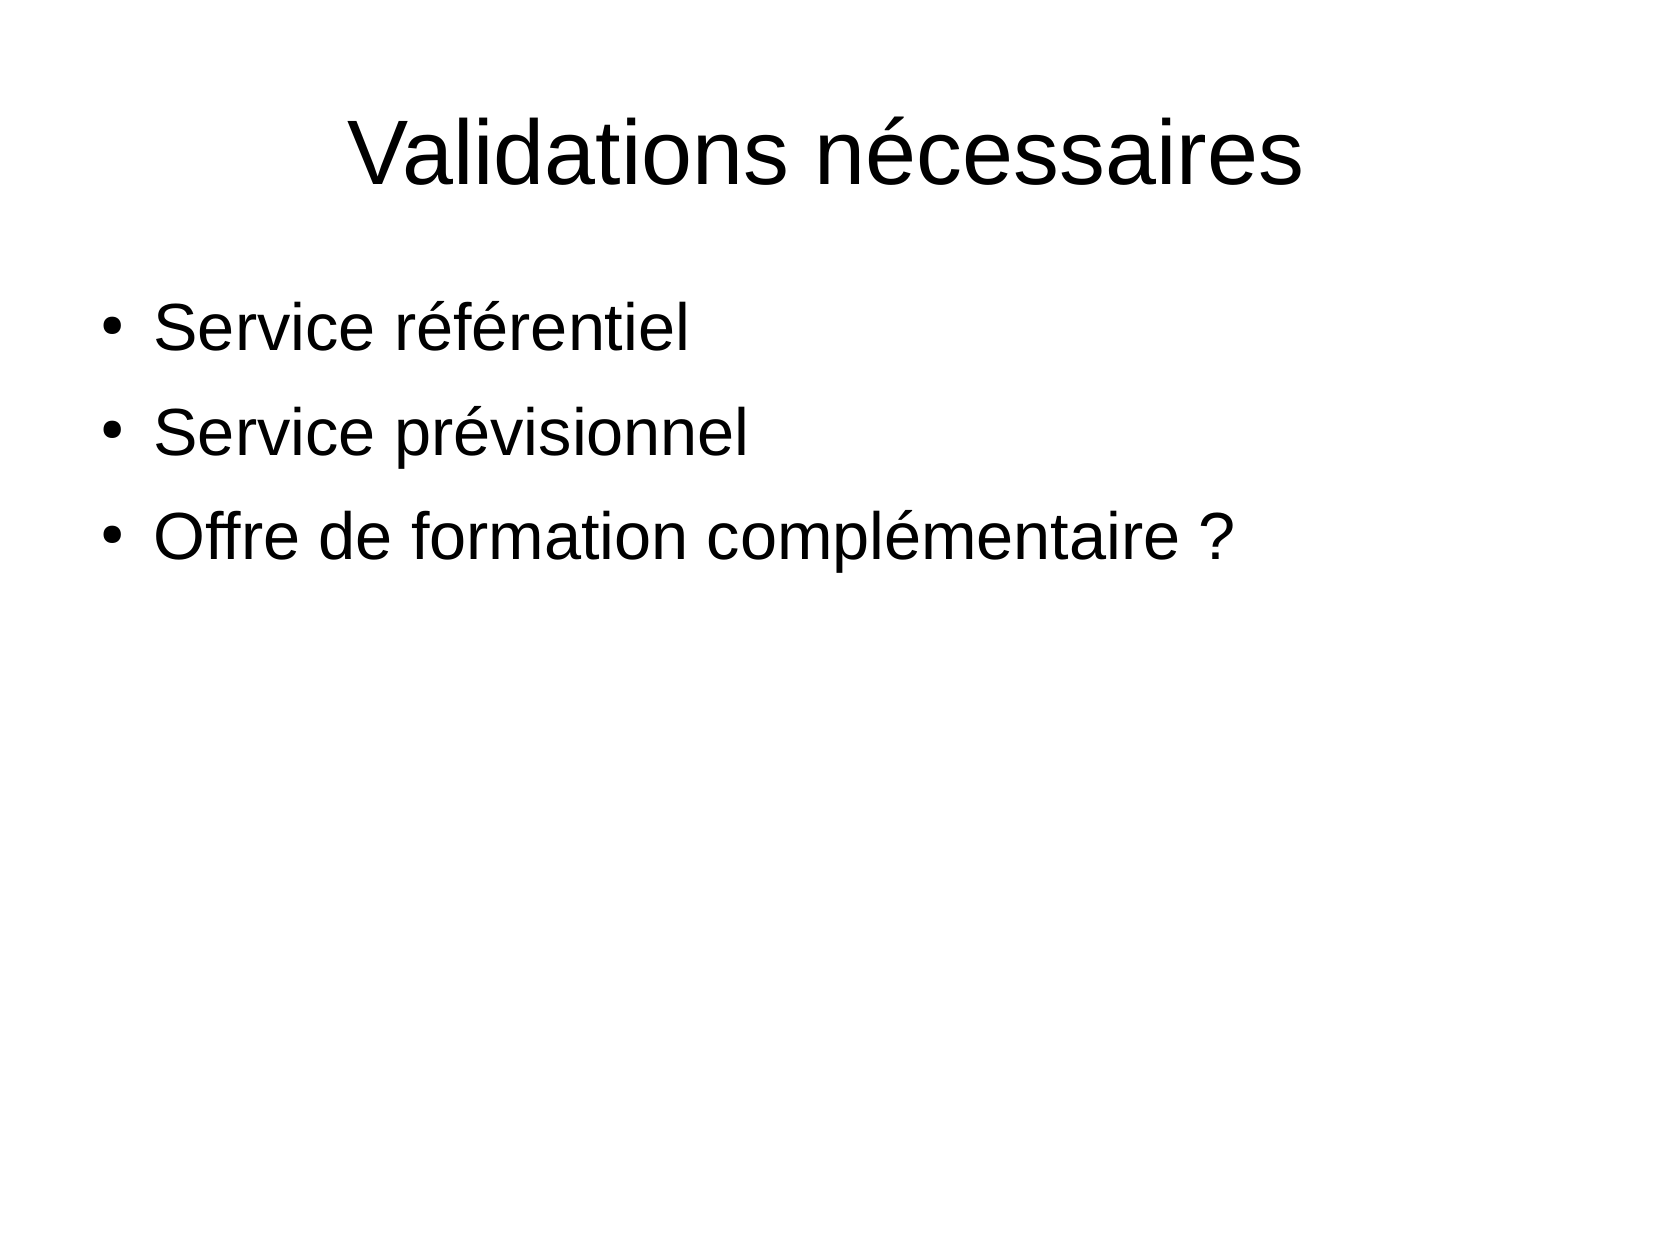

# Validations nécessaires
Service référentiel
Service prévisionnel
Offre de formation complémentaire ?